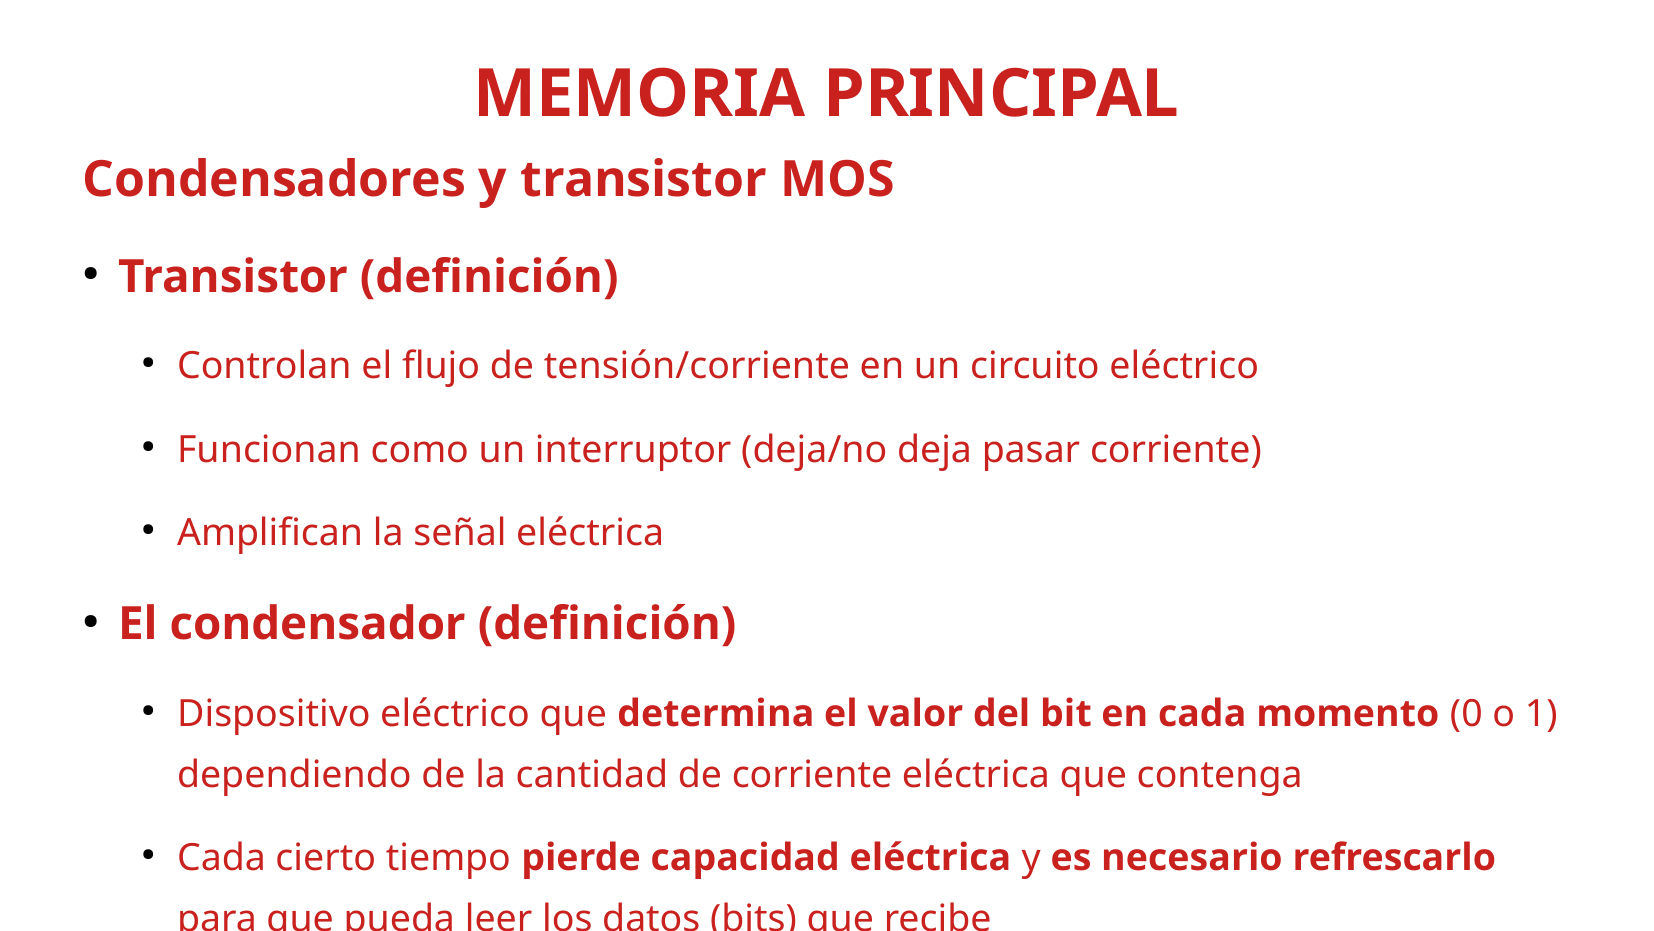

# MEMORIA PRINCIPAL
Condensadores y transistor MOS
Transistor (definición)
Controlan el flujo de tensión/corriente en un circuito eléctrico
Funcionan como un interruptor (deja/no deja pasar corriente)
Amplifican la señal eléctrica
El condensador (definición)
Dispositivo eléctrico que determina el valor del bit en cada momento (0 o 1) dependiendo de la cantidad de corriente eléctrica que contenga
Cada cierto tiempo pierde capacidad eléctrica y es necesario refrescarlo para que pueda leer los datos (bits) que recibe